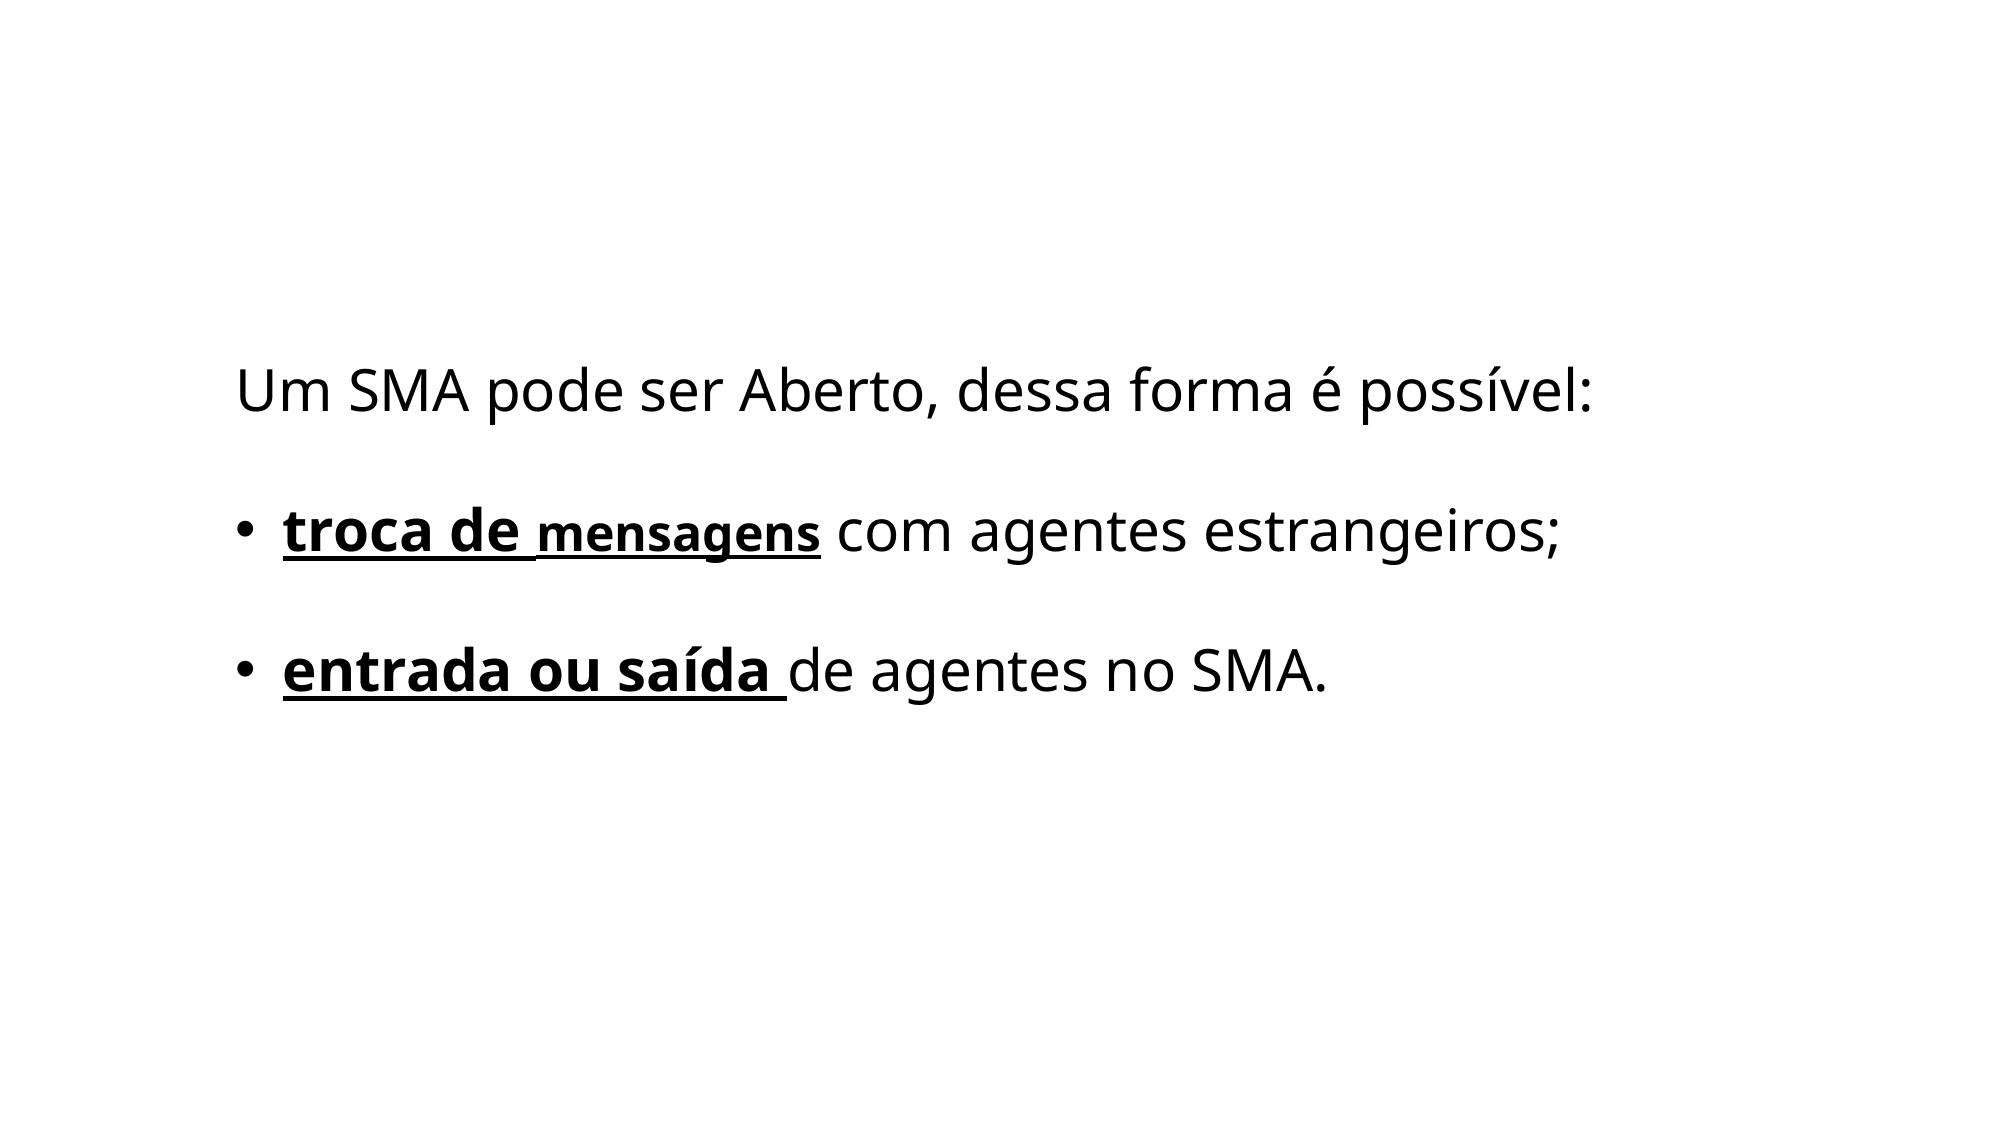

Open Multi-Agent System
Um SMA pode ser Aberto, dessa forma é possível:
troca de mensagens com agentes estrangeiros;
entrada ou saída de agentes no SMA.